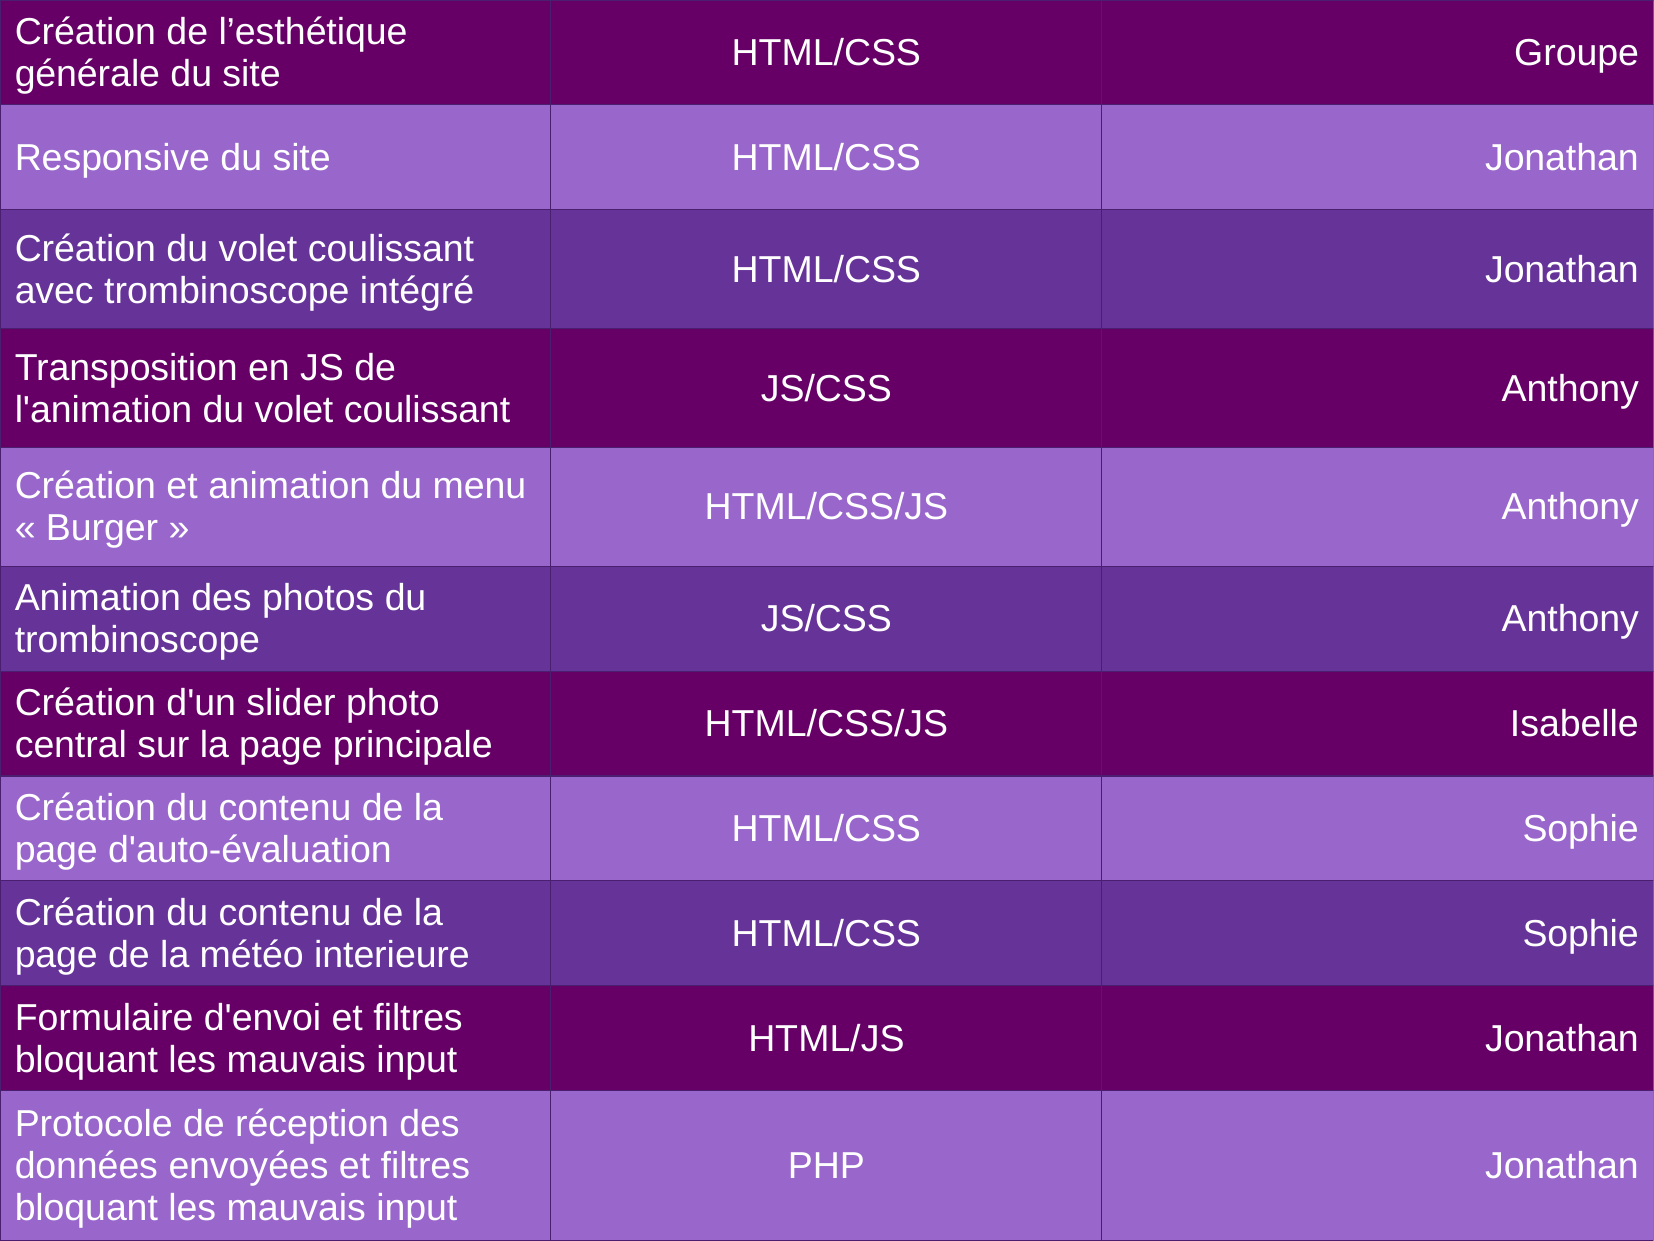

| Création de l’esthétique générale du site | HTML/CSS | Groupe |
| --- | --- | --- |
| Responsive du site | HTML/CSS | Jonathan |
| Création du volet coulissant avec trombinoscope intégré | HTML/CSS | Jonathan |
| Transposition en JS de l'animation du volet coulissant | JS/CSS | Anthony |
| Création et animation du menu « Burger » | HTML/CSS/JS | Anthony |
| Animation des photos du trombinoscope | JS/CSS | Anthony |
| Création d'un slider photo central sur la page principale | HTML/CSS/JS | Isabelle |
| Création du contenu de la page d'auto-évaluation | HTML/CSS | Sophie |
| Création du contenu de la page de la météo interieure | HTML/CSS | Sophie |
| Formulaire d'envoi et filtres bloquant les mauvais input | HTML/JS | Jonathan |
| Protocole de réception des données envoyées et filtres bloquant les mauvais input | PHP | Jonathan |
# Répartition du Travail